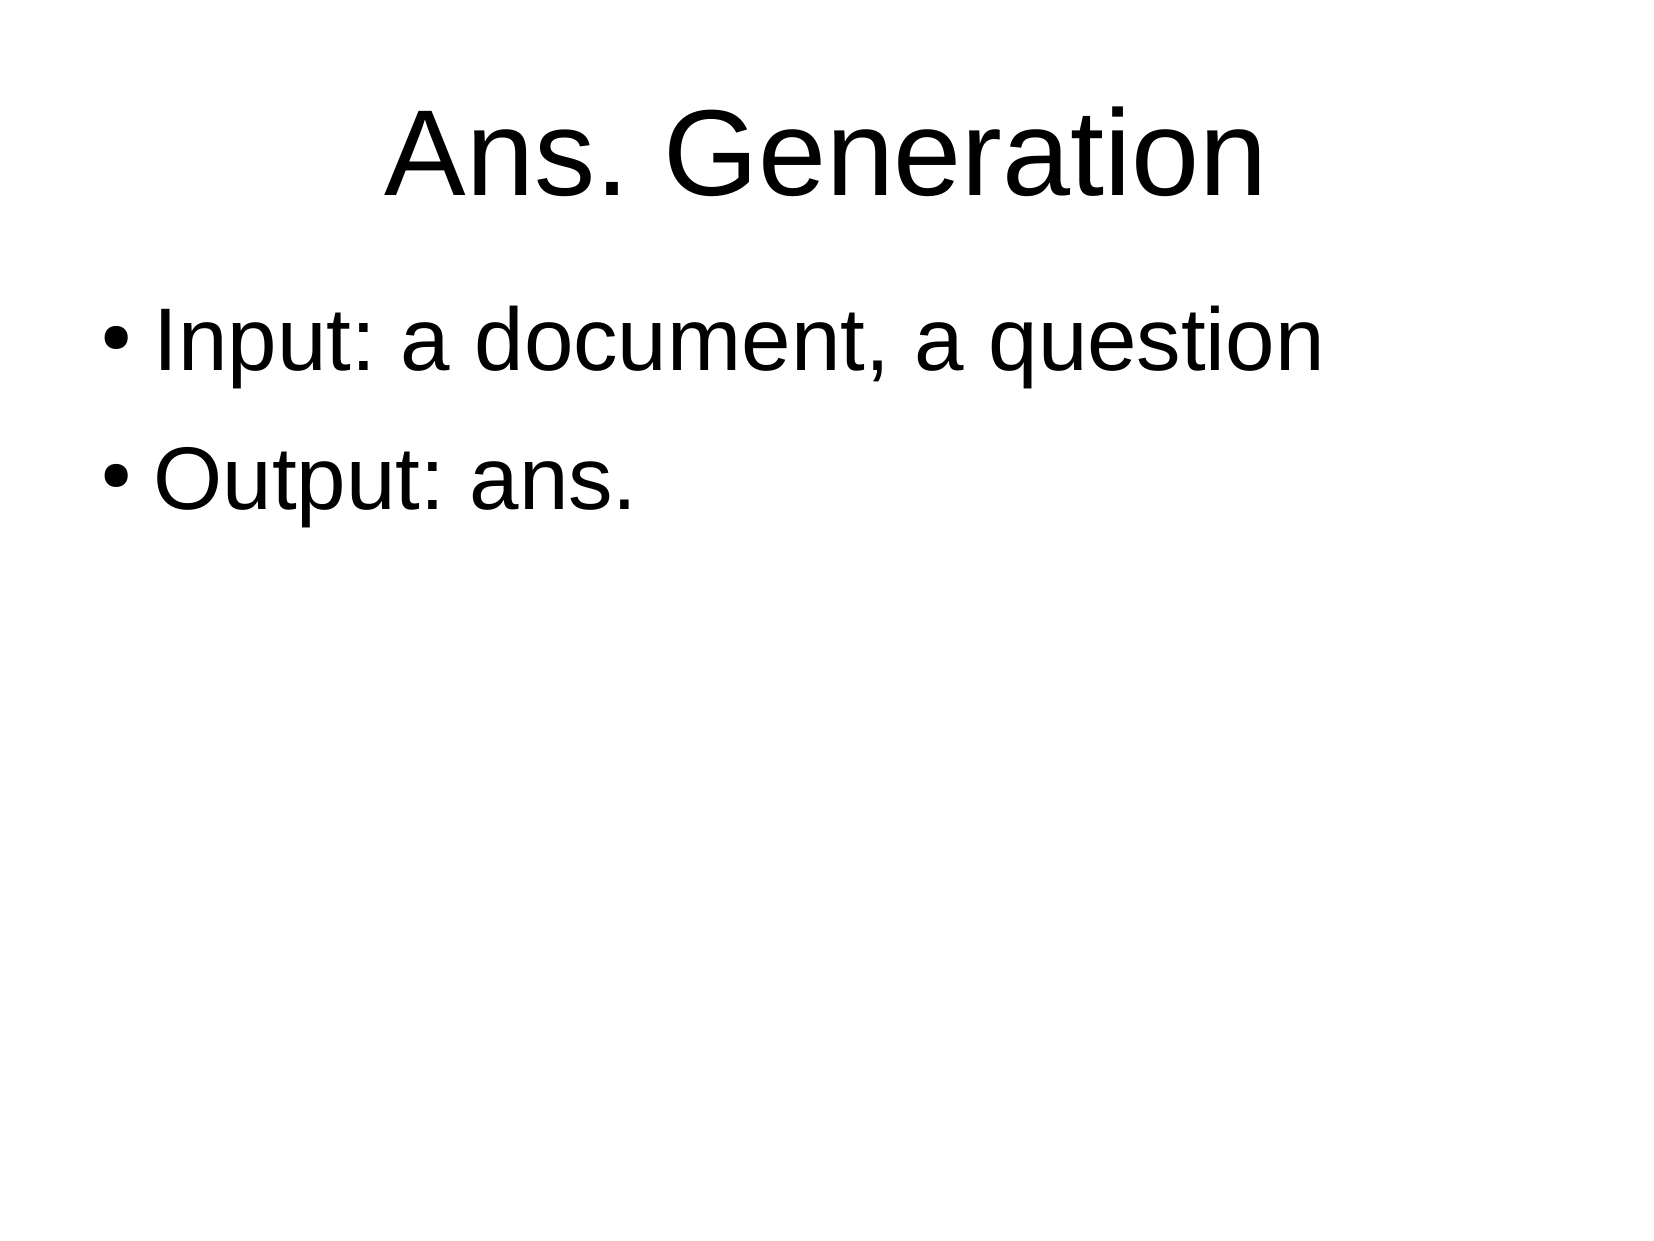

# Ans. Generation
Input: a document, a question
Output: ans.